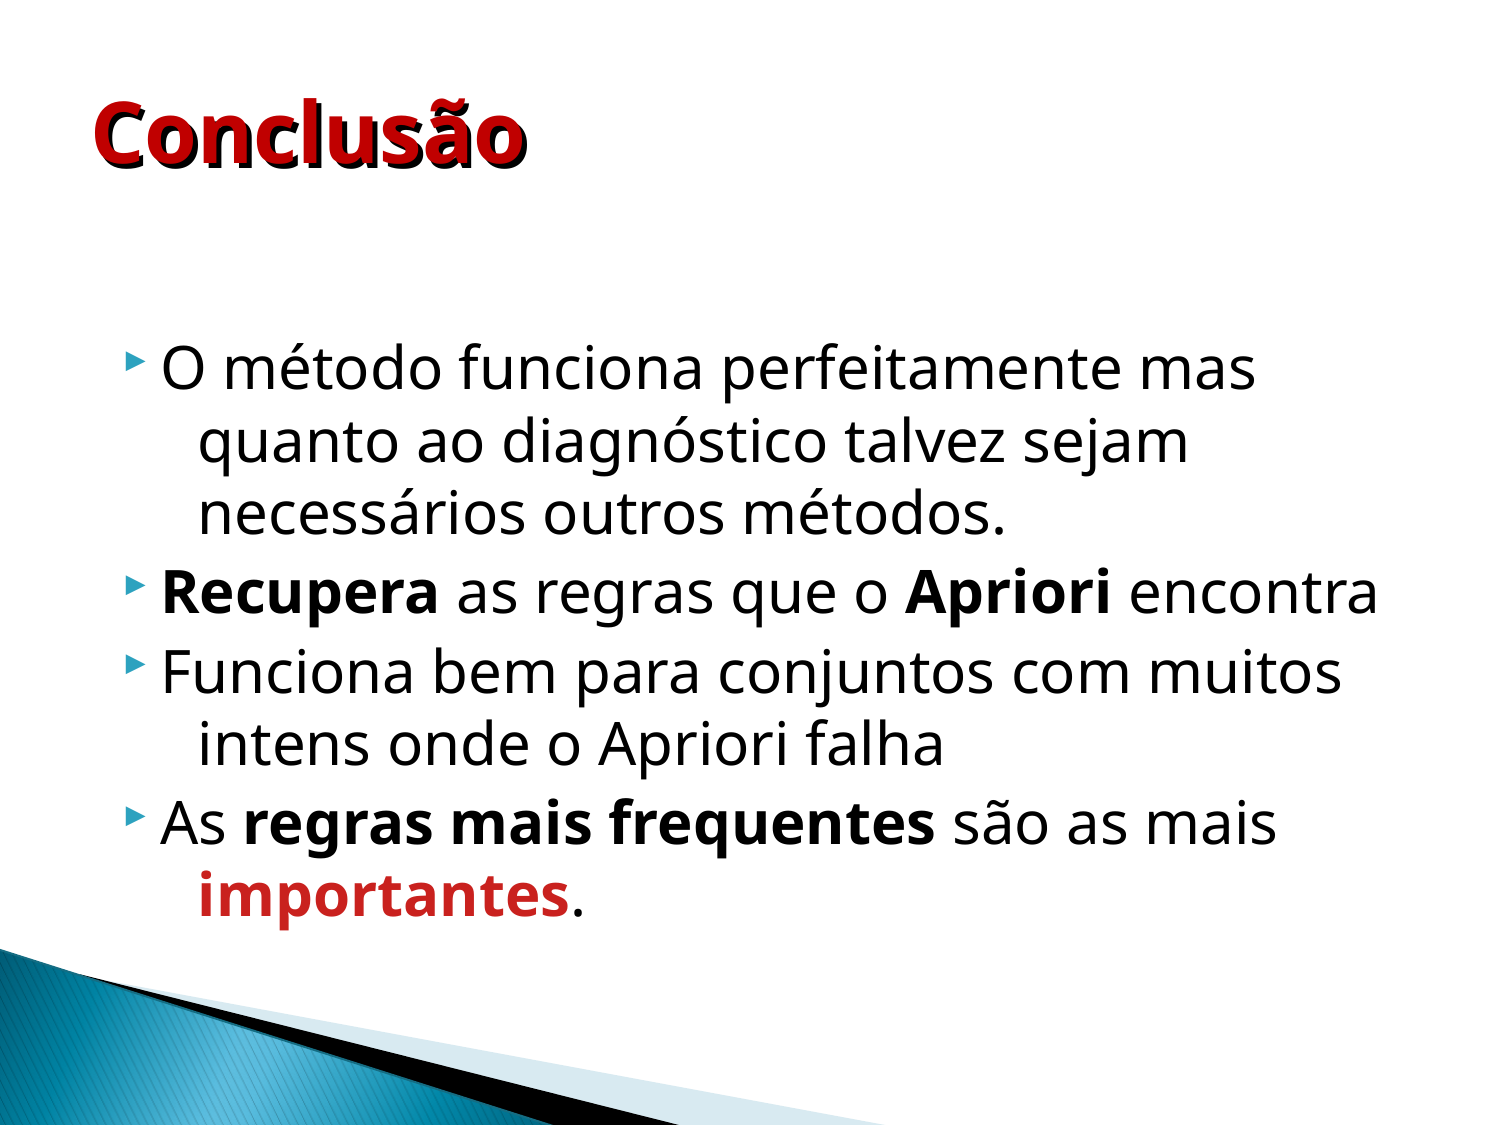

Conclusão
# O método funciona perfeitamente mas quanto ao diagnóstico talvez sejam necessários outros métodos.
Recupera as regras que o Apriori encontra
Funciona bem para conjuntos com muitos intens onde o Apriori falha
As regras mais frequentes são as mais importantes.